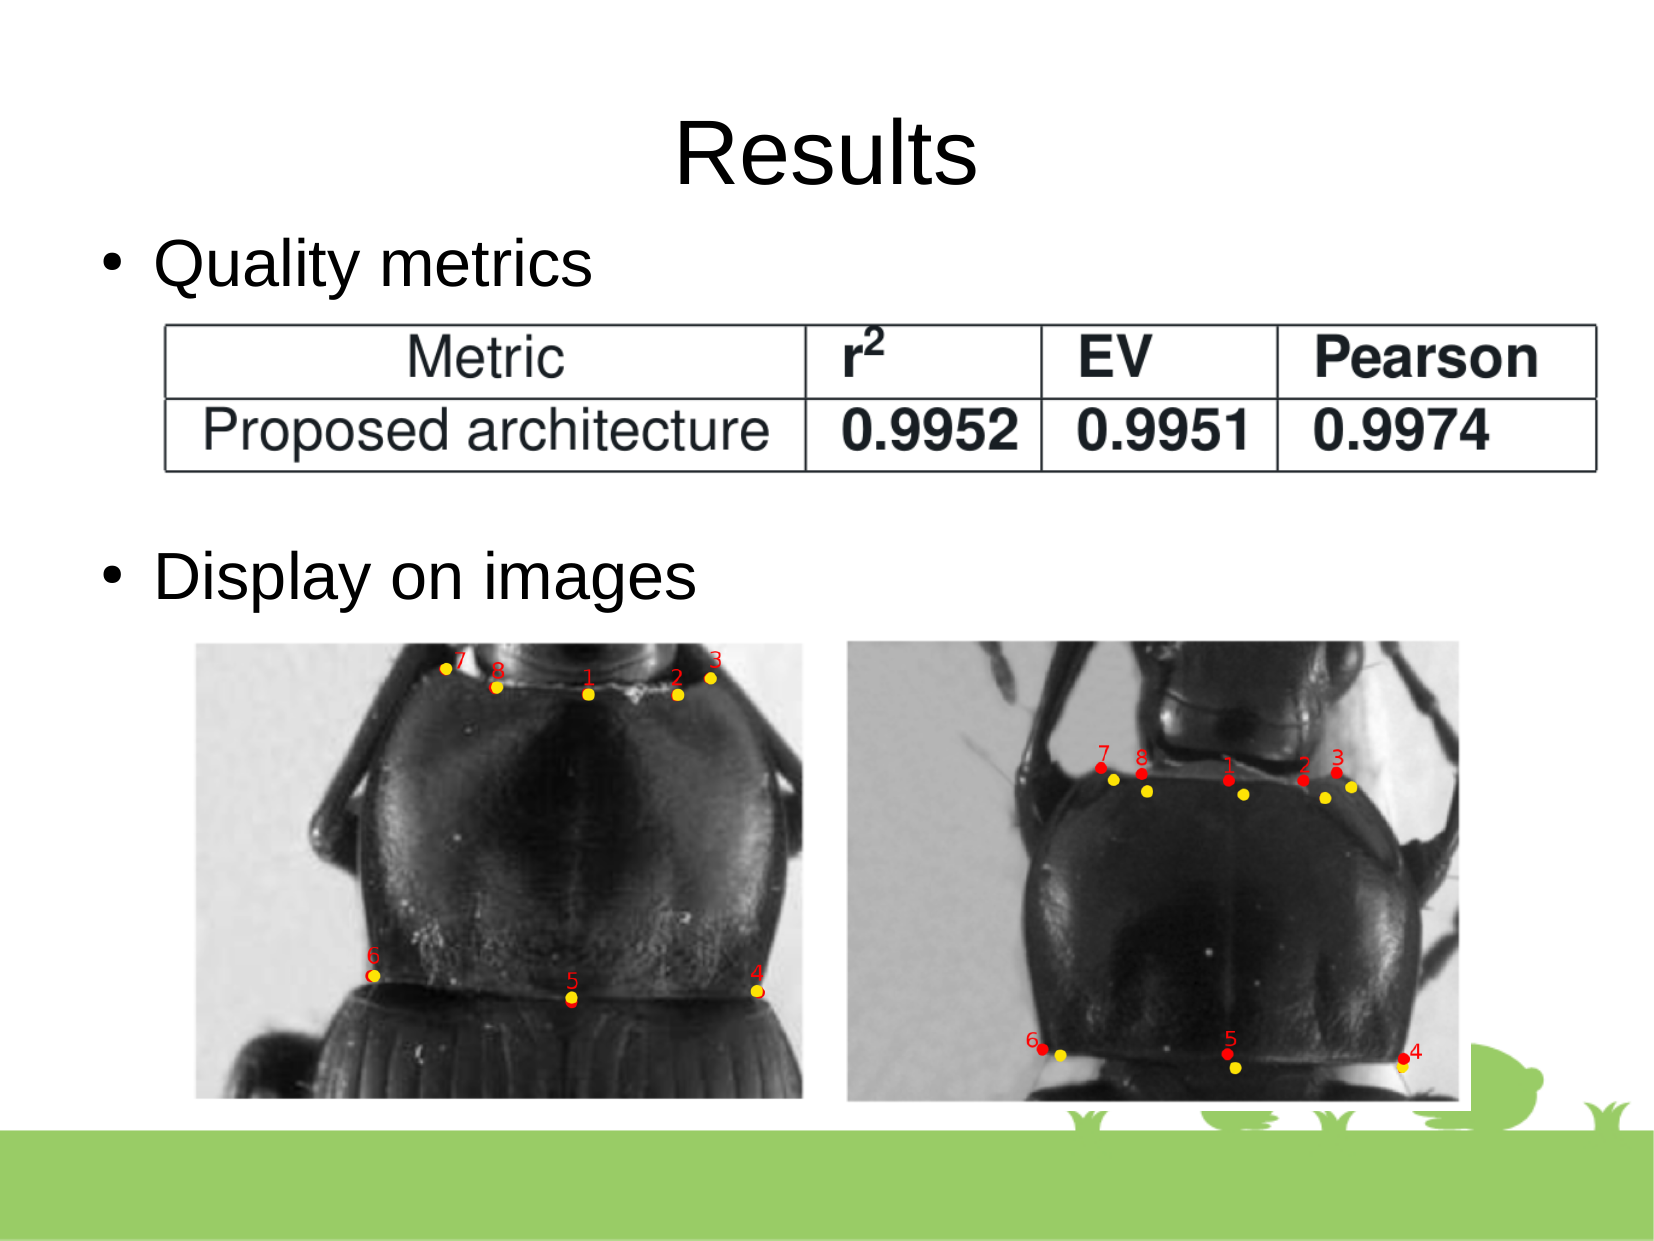

# Results
Quality metrics
Display on images